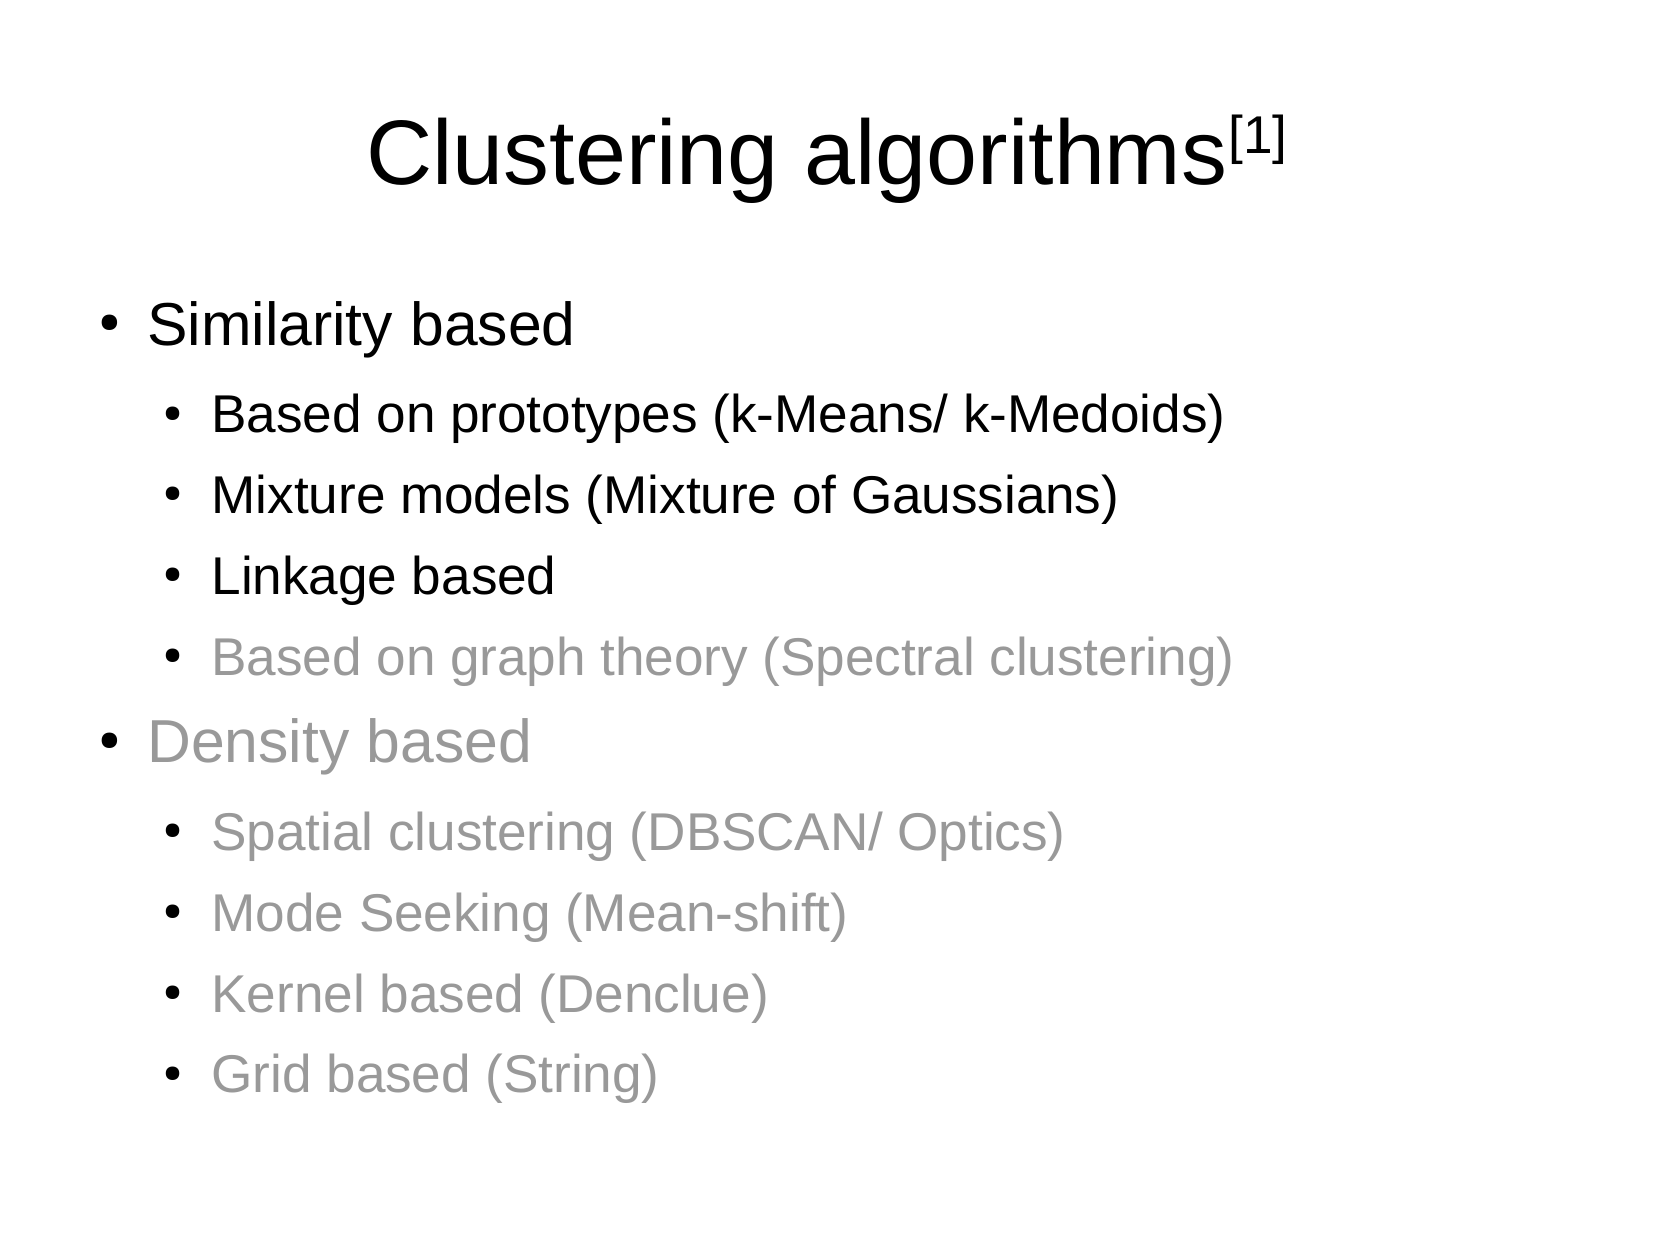

# Clustering algorithms[1]
Similarity based
Based on prototypes (k-Means/ k-Medoids)
Mixture models (Mixture of Gaussians)
Linkage based
Based on graph theory (Spectral clustering)
Density based
Spatial clustering (DBSCAN/ Optics)
Mode Seeking (Mean-shift)
Kernel based (Denclue)
Grid based (String)